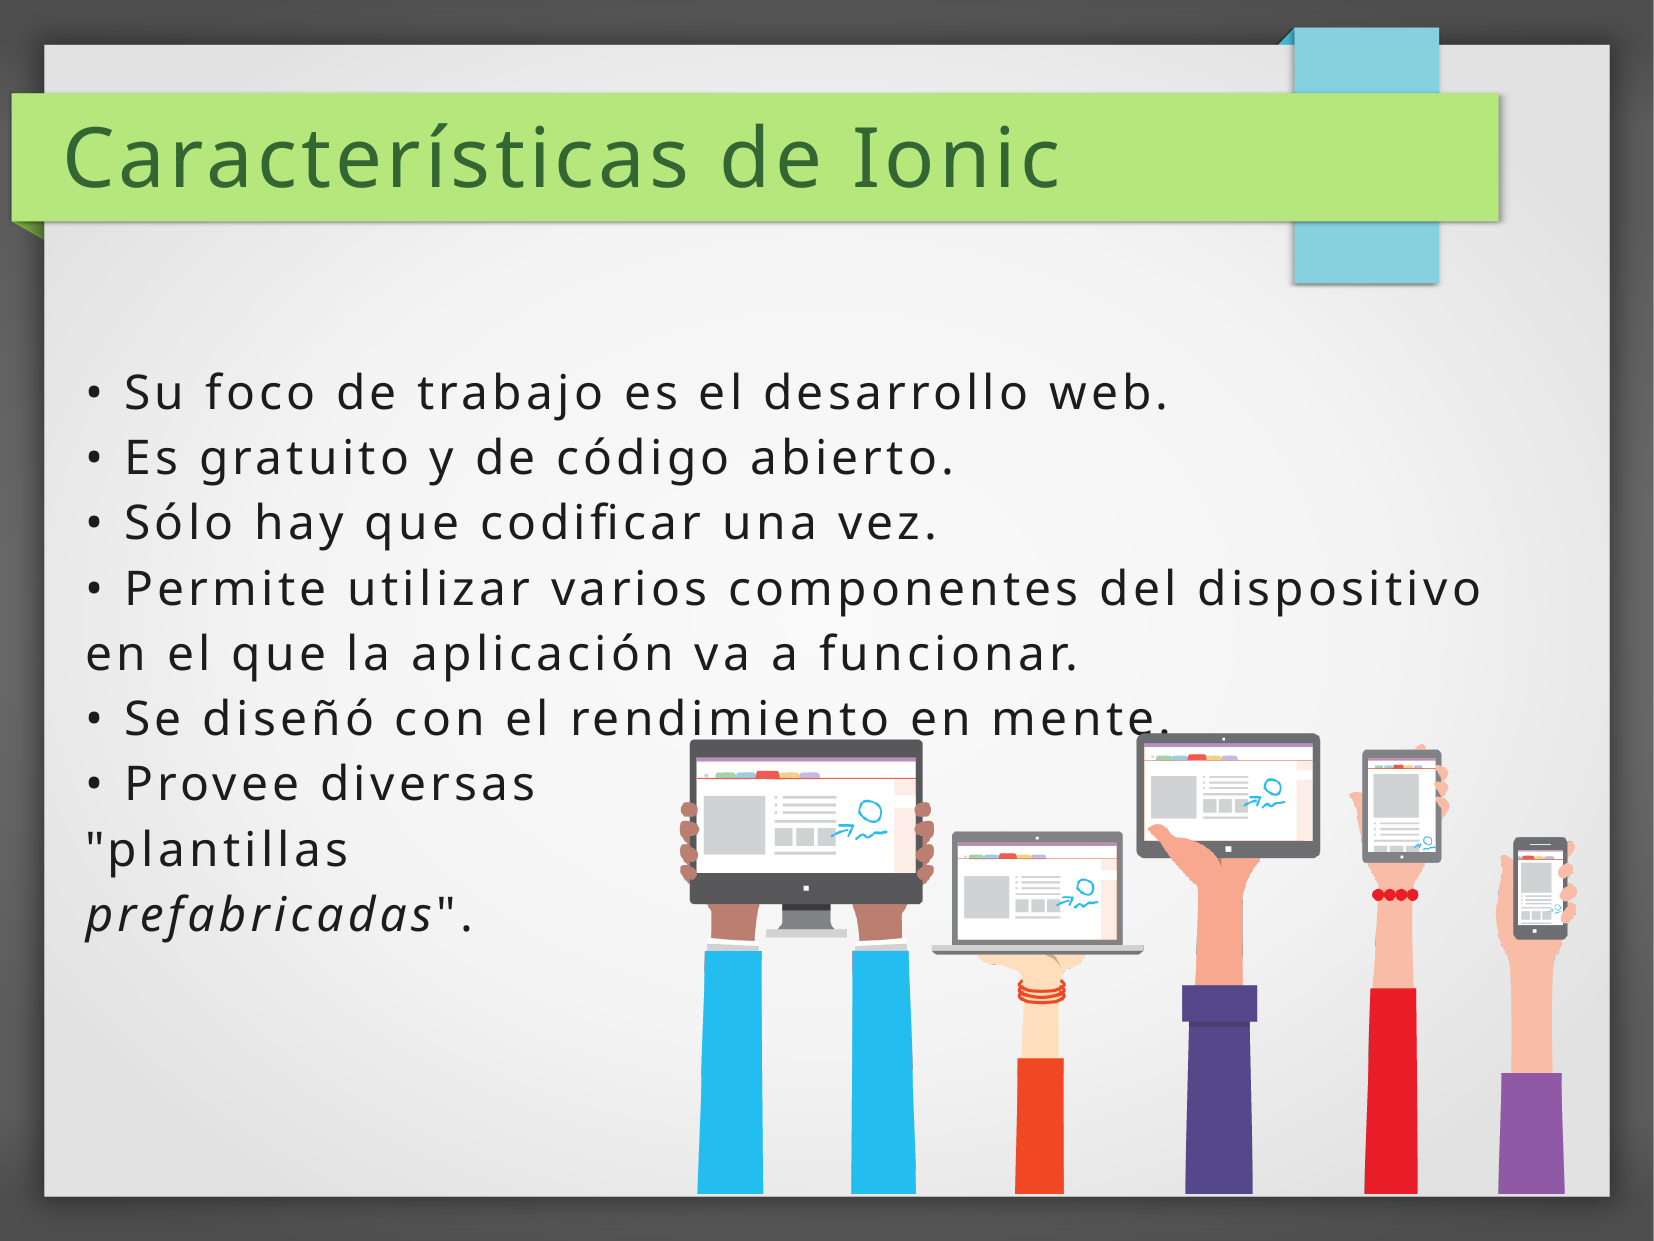

Características de Ionic
• Su foco de trabajo es el desarrollo web.
• Es gratuito y de código abierto.
• Sólo hay que codificar una vez.
• Permite utilizar varios componentes del dispositivo en el que la aplicación va a funcionar.
• Se diseñó con el rendimiento en mente.
• Provee diversas
"plantillas
prefabricadas".